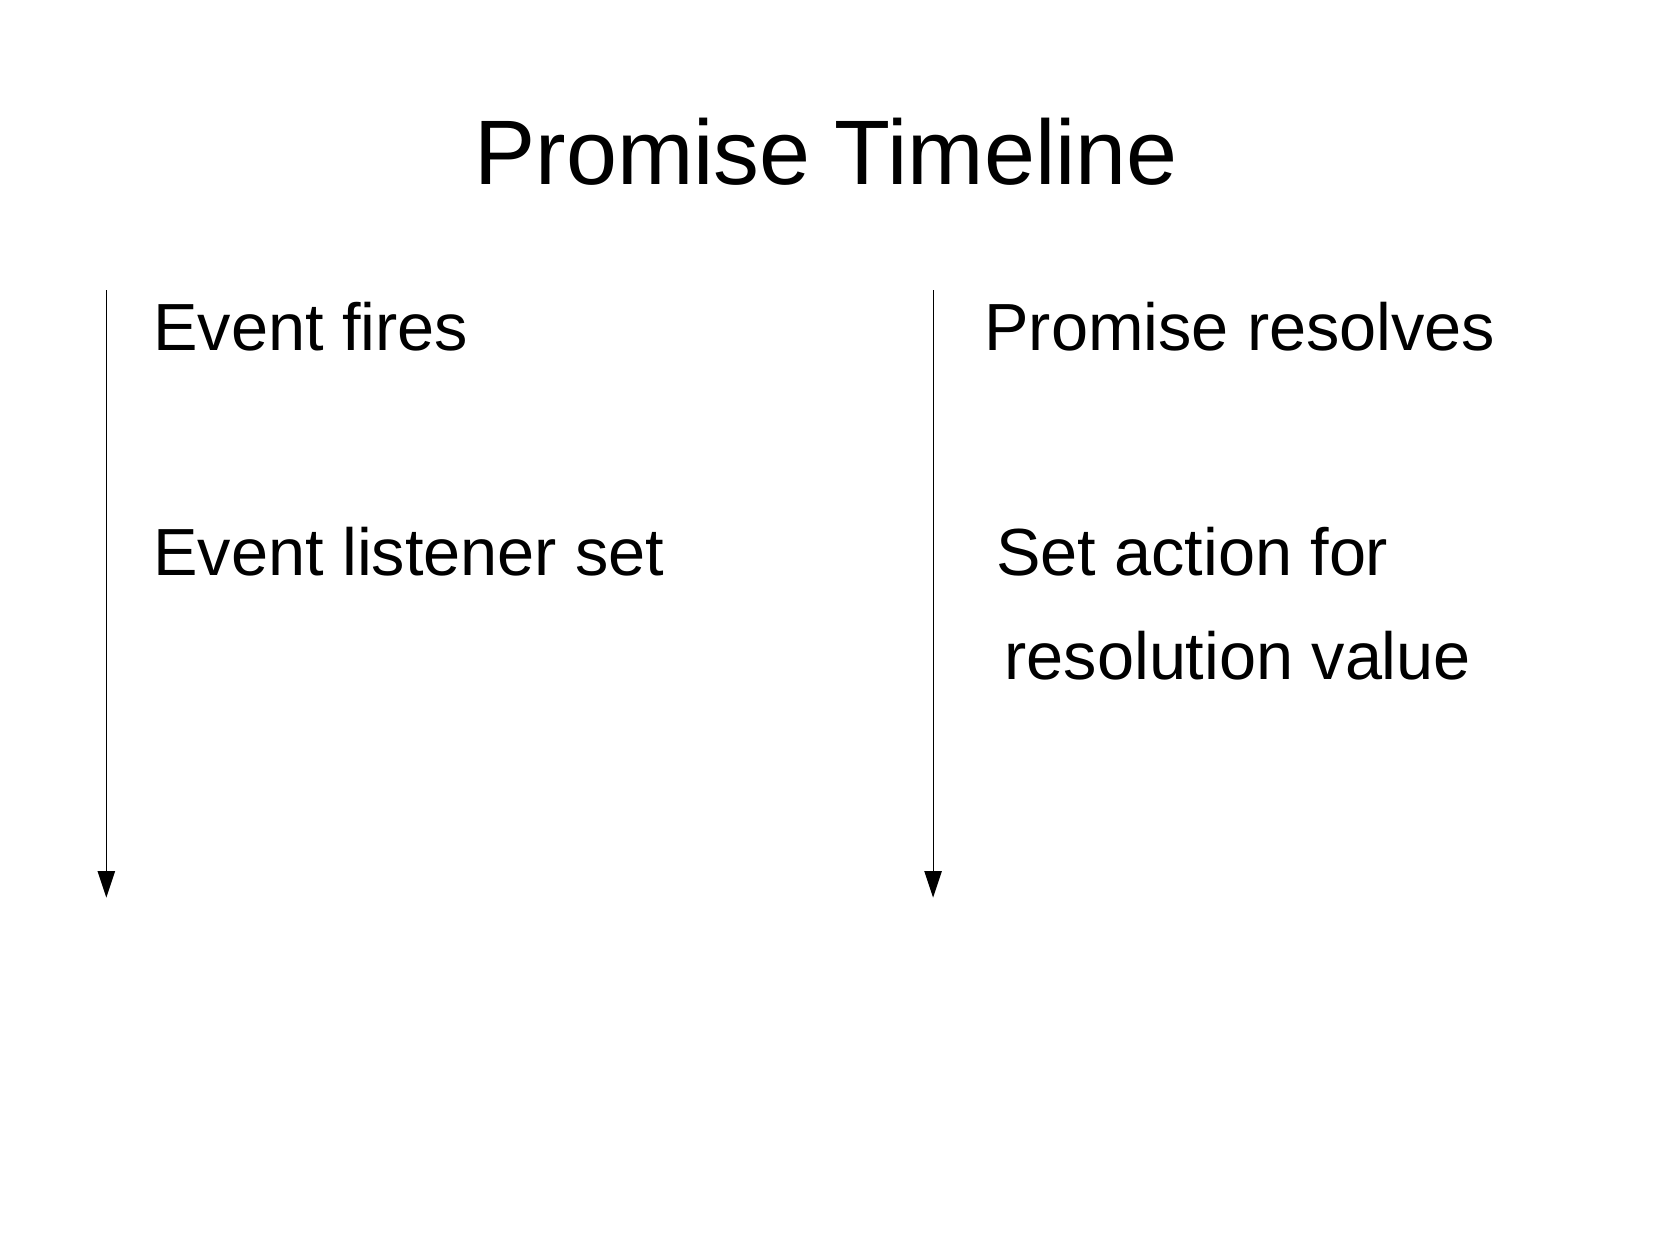

# Promise Timeline
Event fires Promise resolves
Event listener set Set action for
 resolution value